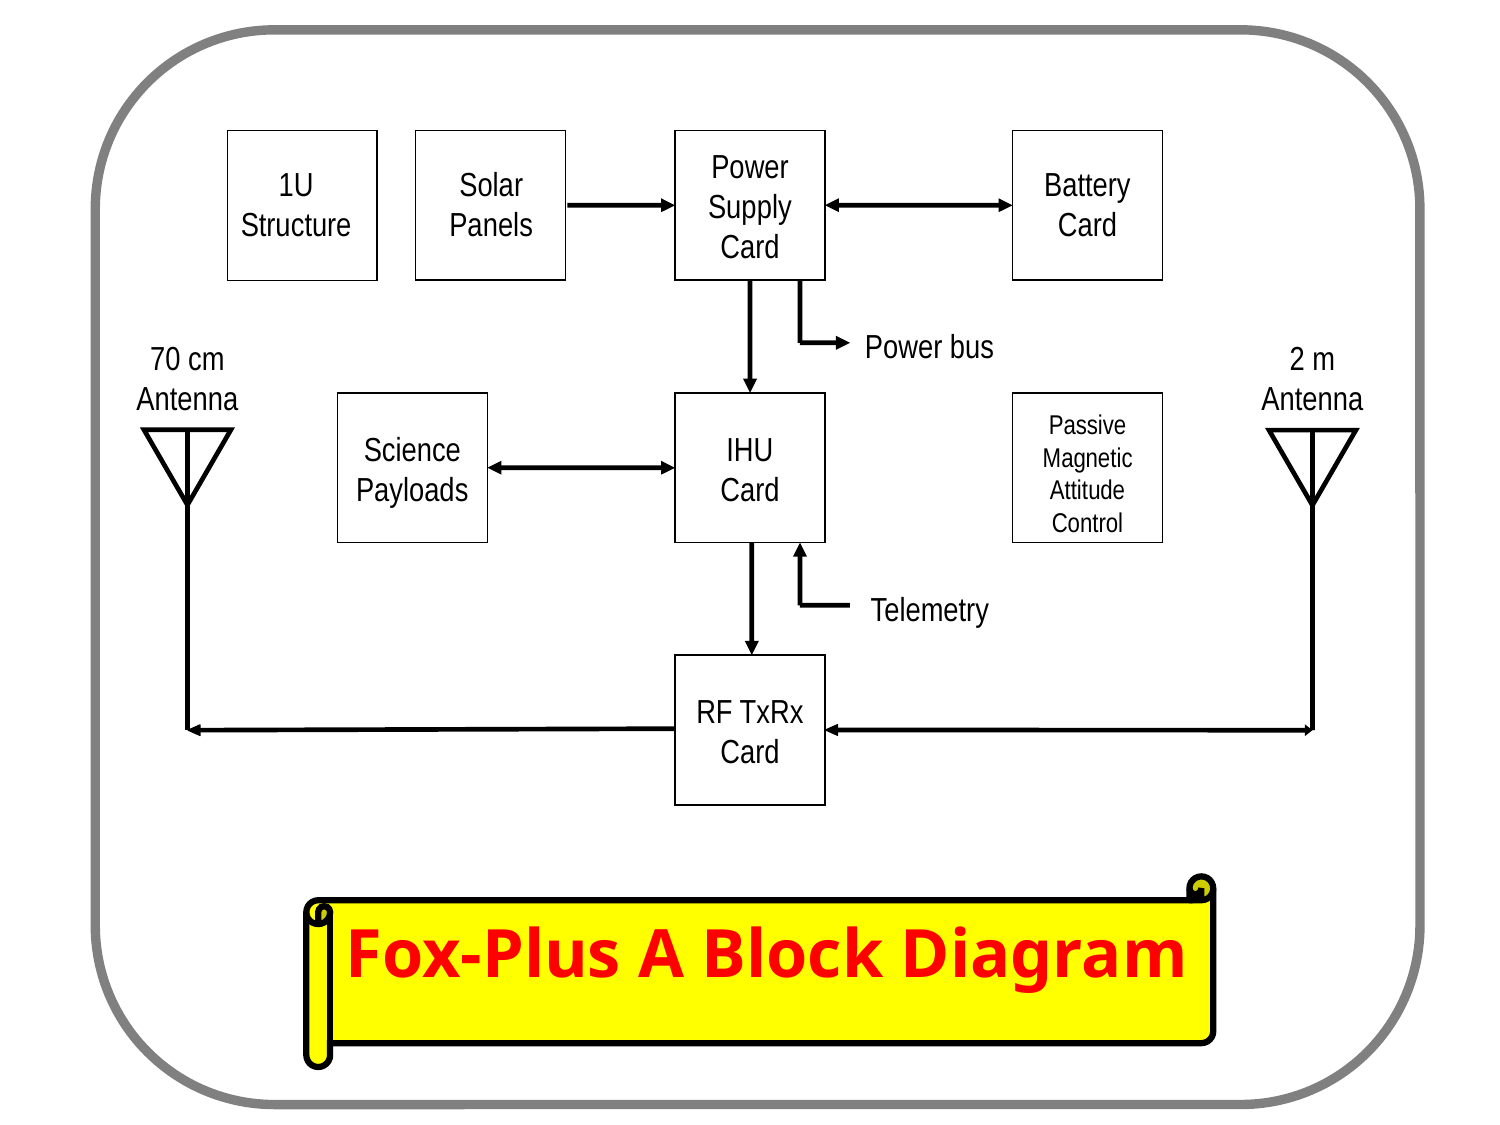

Power
Supply
Card
Battery
Card
1U Structure
Solar Panels
6 Solar
Panels
Power bus
70 cm
Antenna
2 m
Antenna
Science
Payloads
IHU
Card
Passive
Magnetic Attitude
Control
Telemetry
RF TxRx
Card
Fox-Plus A Block Diagram